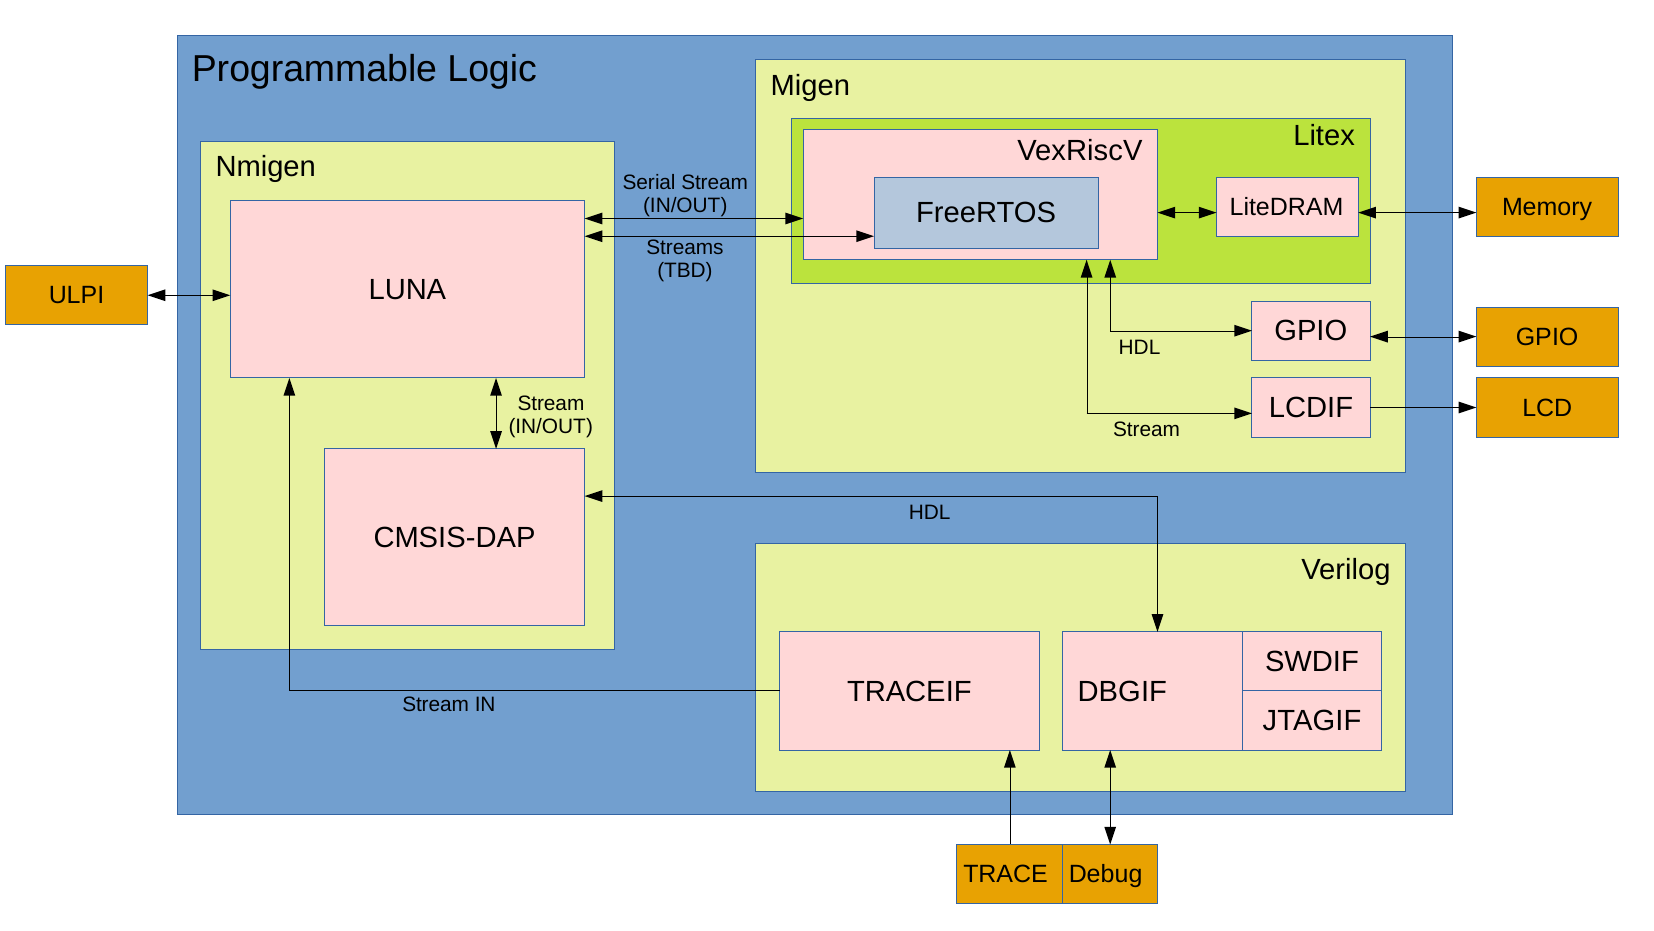

Programmable Logic
Migen
Litex
VexRiscV
Nmigen
Serial Stream
(IN/OUT)
FreeRTOS
LiteDRAM
Memory
LUNA
Streams
(TBD)
ULPI
GPIO
GPIO
HDL
LCDIF
LCD
Stream
(IN/OUT)
Stream
CMSIS-DAP
HDL
Verilog
TRACEIF
DBGIF
SWDIF
JTAGIF
Stream IN
TRACE
Debug